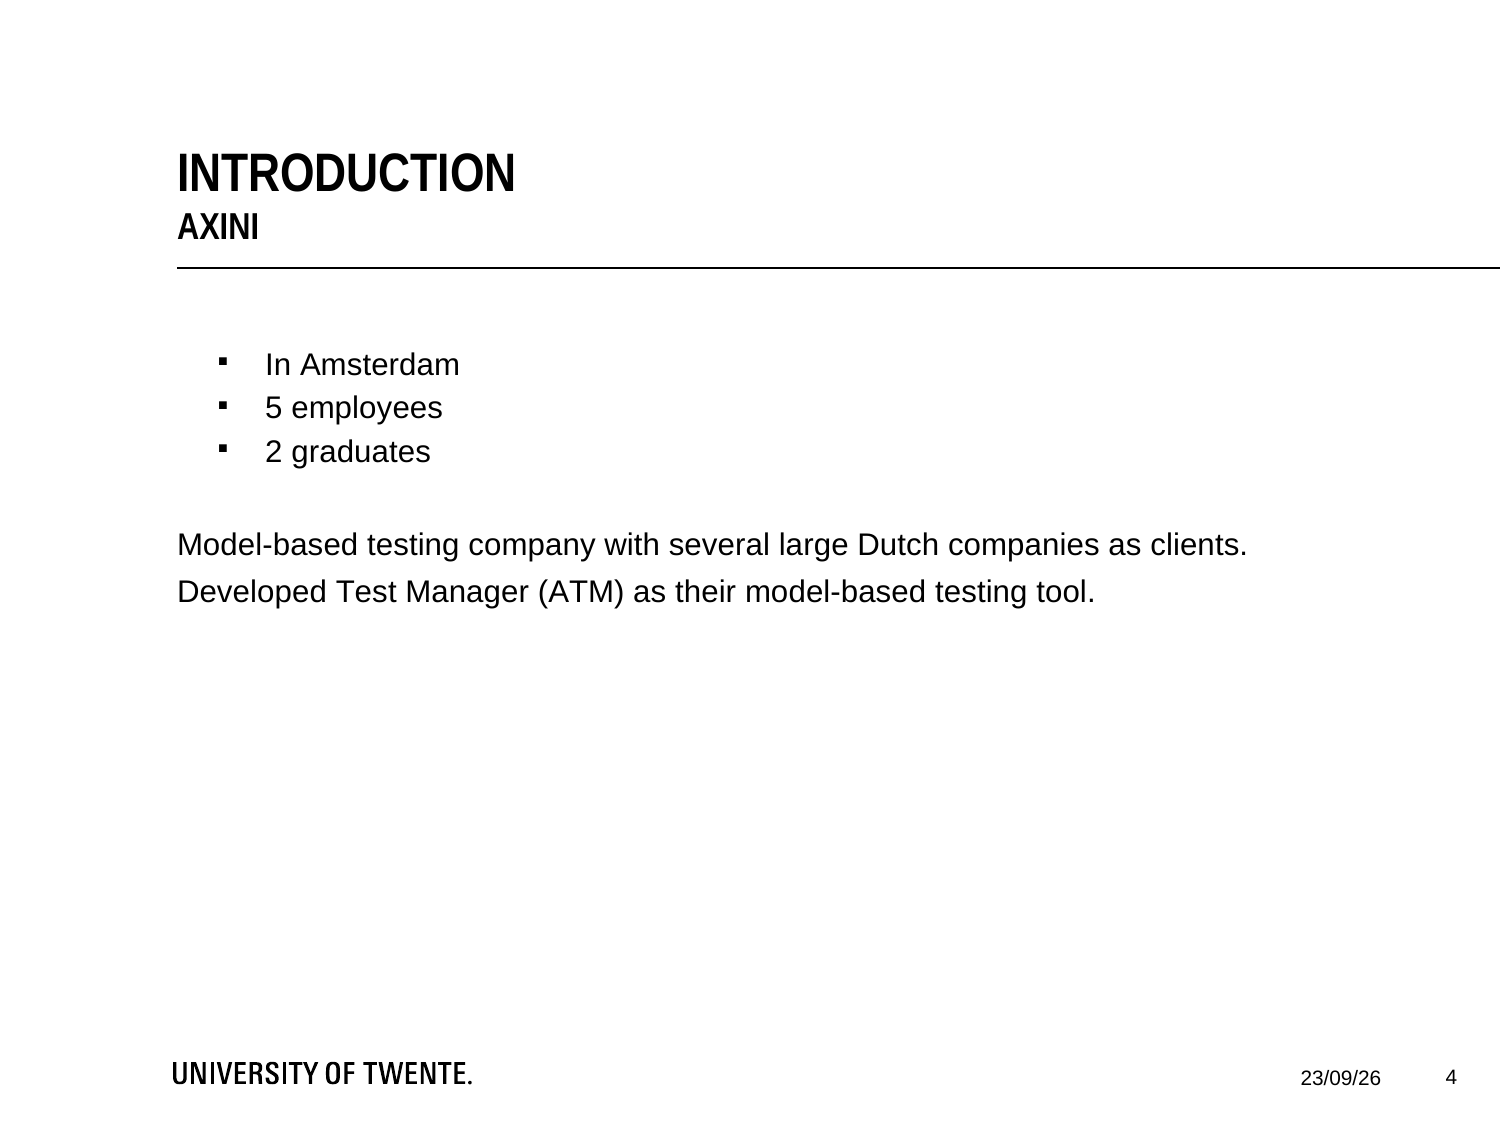

# INTRODUCTION AXINI
In Amsterdam
5 employees
2 graduates
Model-based testing company with several large Dutch companies as clients.
Developed Test Manager (ATM) as their model-based testing tool.